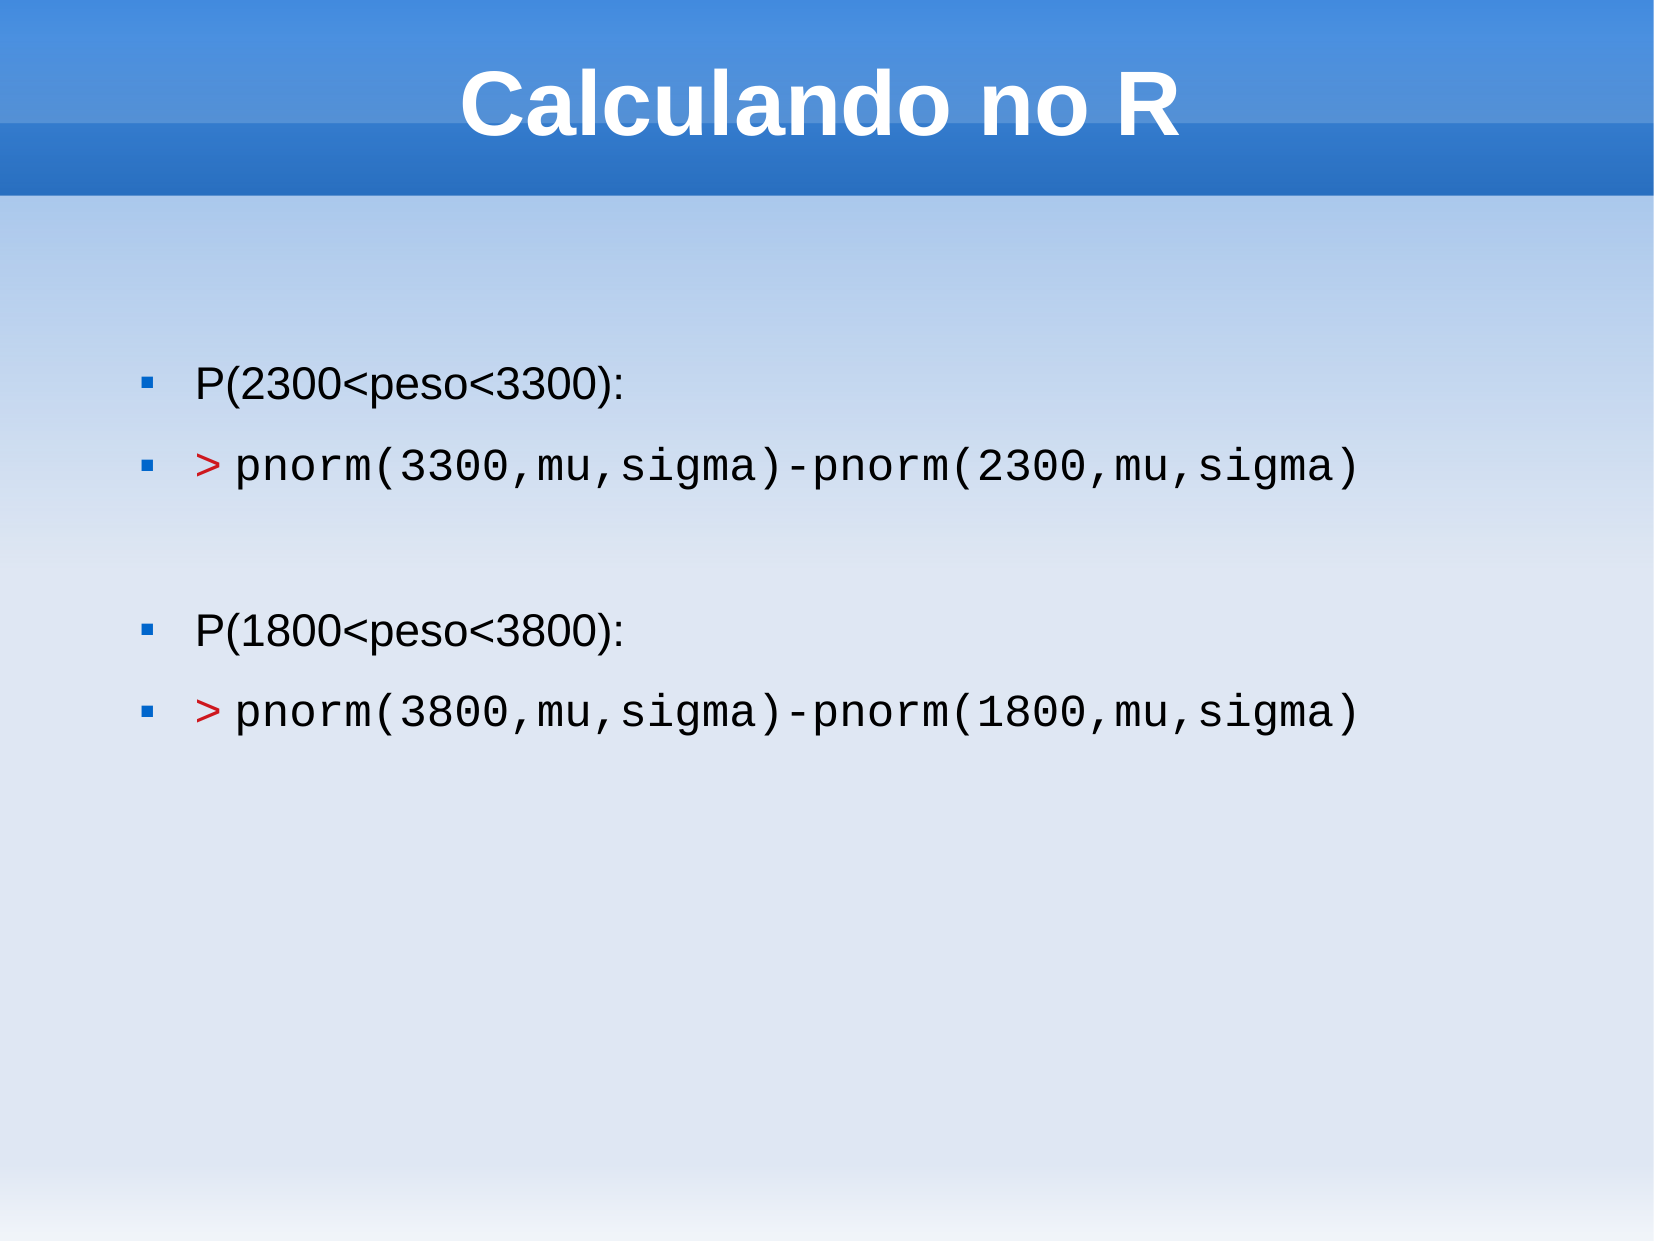

# Calculando no R
P(2300<peso<3300):
> pnorm(3300,mu,sigma)-pnorm(2300,mu,sigma)
P(1800<peso<3800):
> pnorm(3800,mu,sigma)-pnorm(1800,mu,sigma)